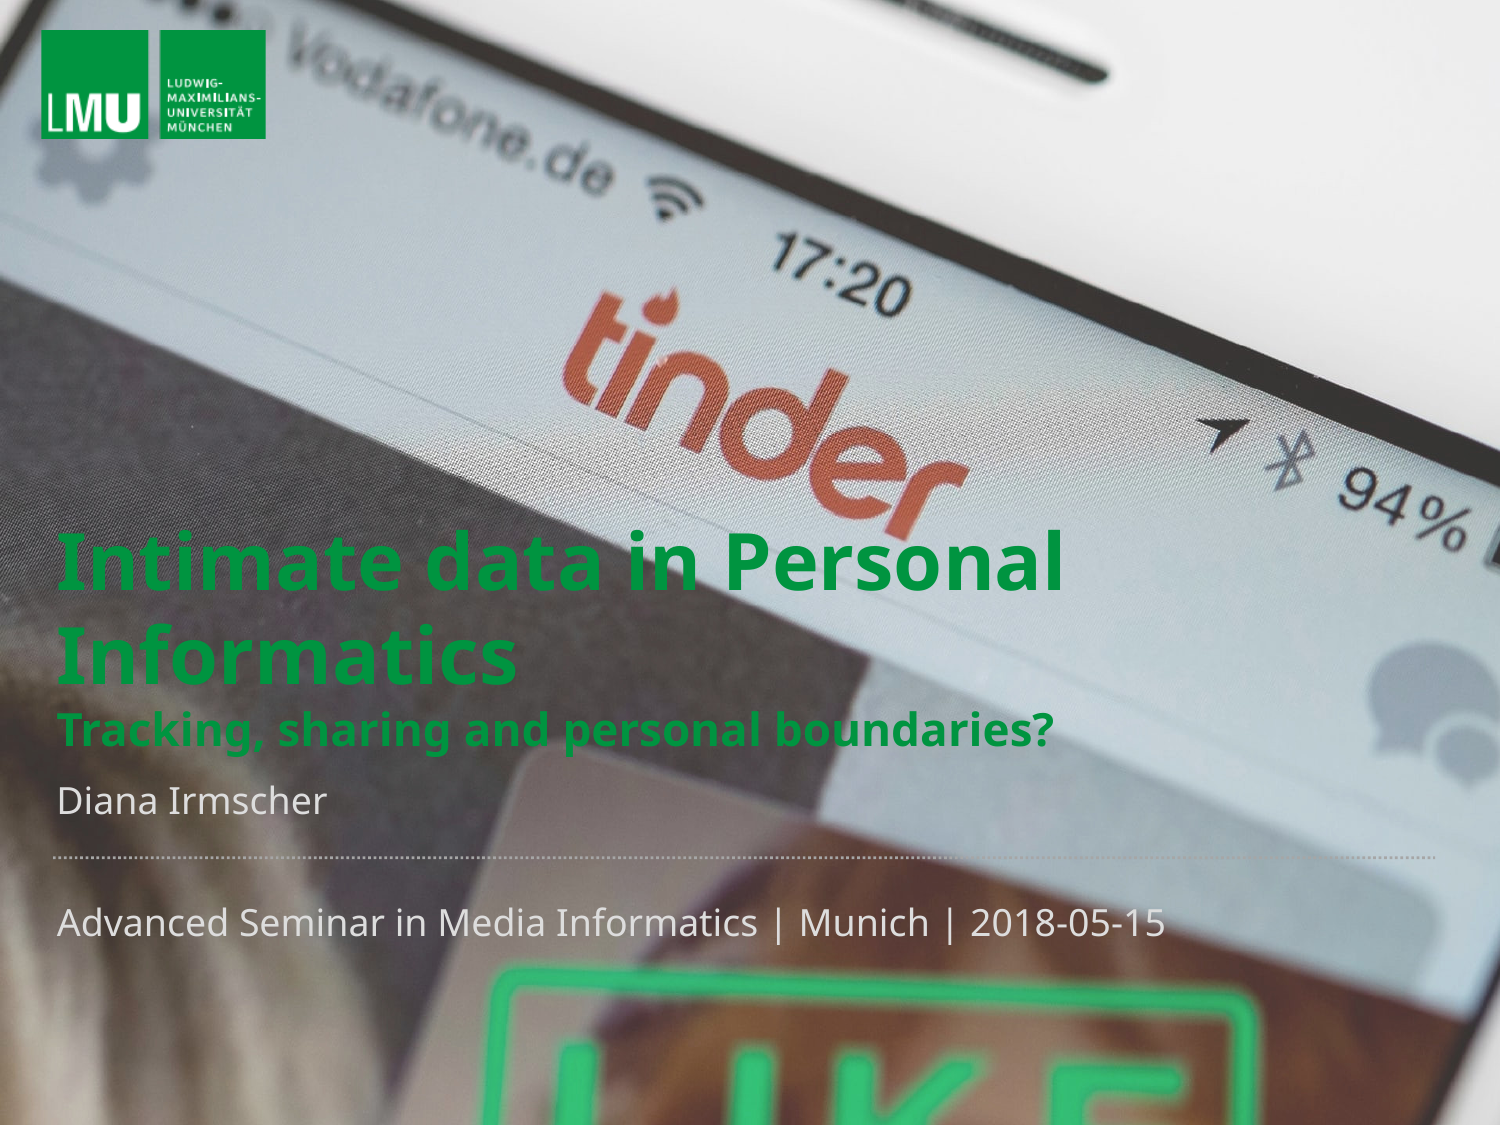

# Intimate data in Personal Informatics Tracking, sharing and personal boundaries?
Diana Irmscher
Advanced Seminar in Media Informatics | Munich | 2018-05-15